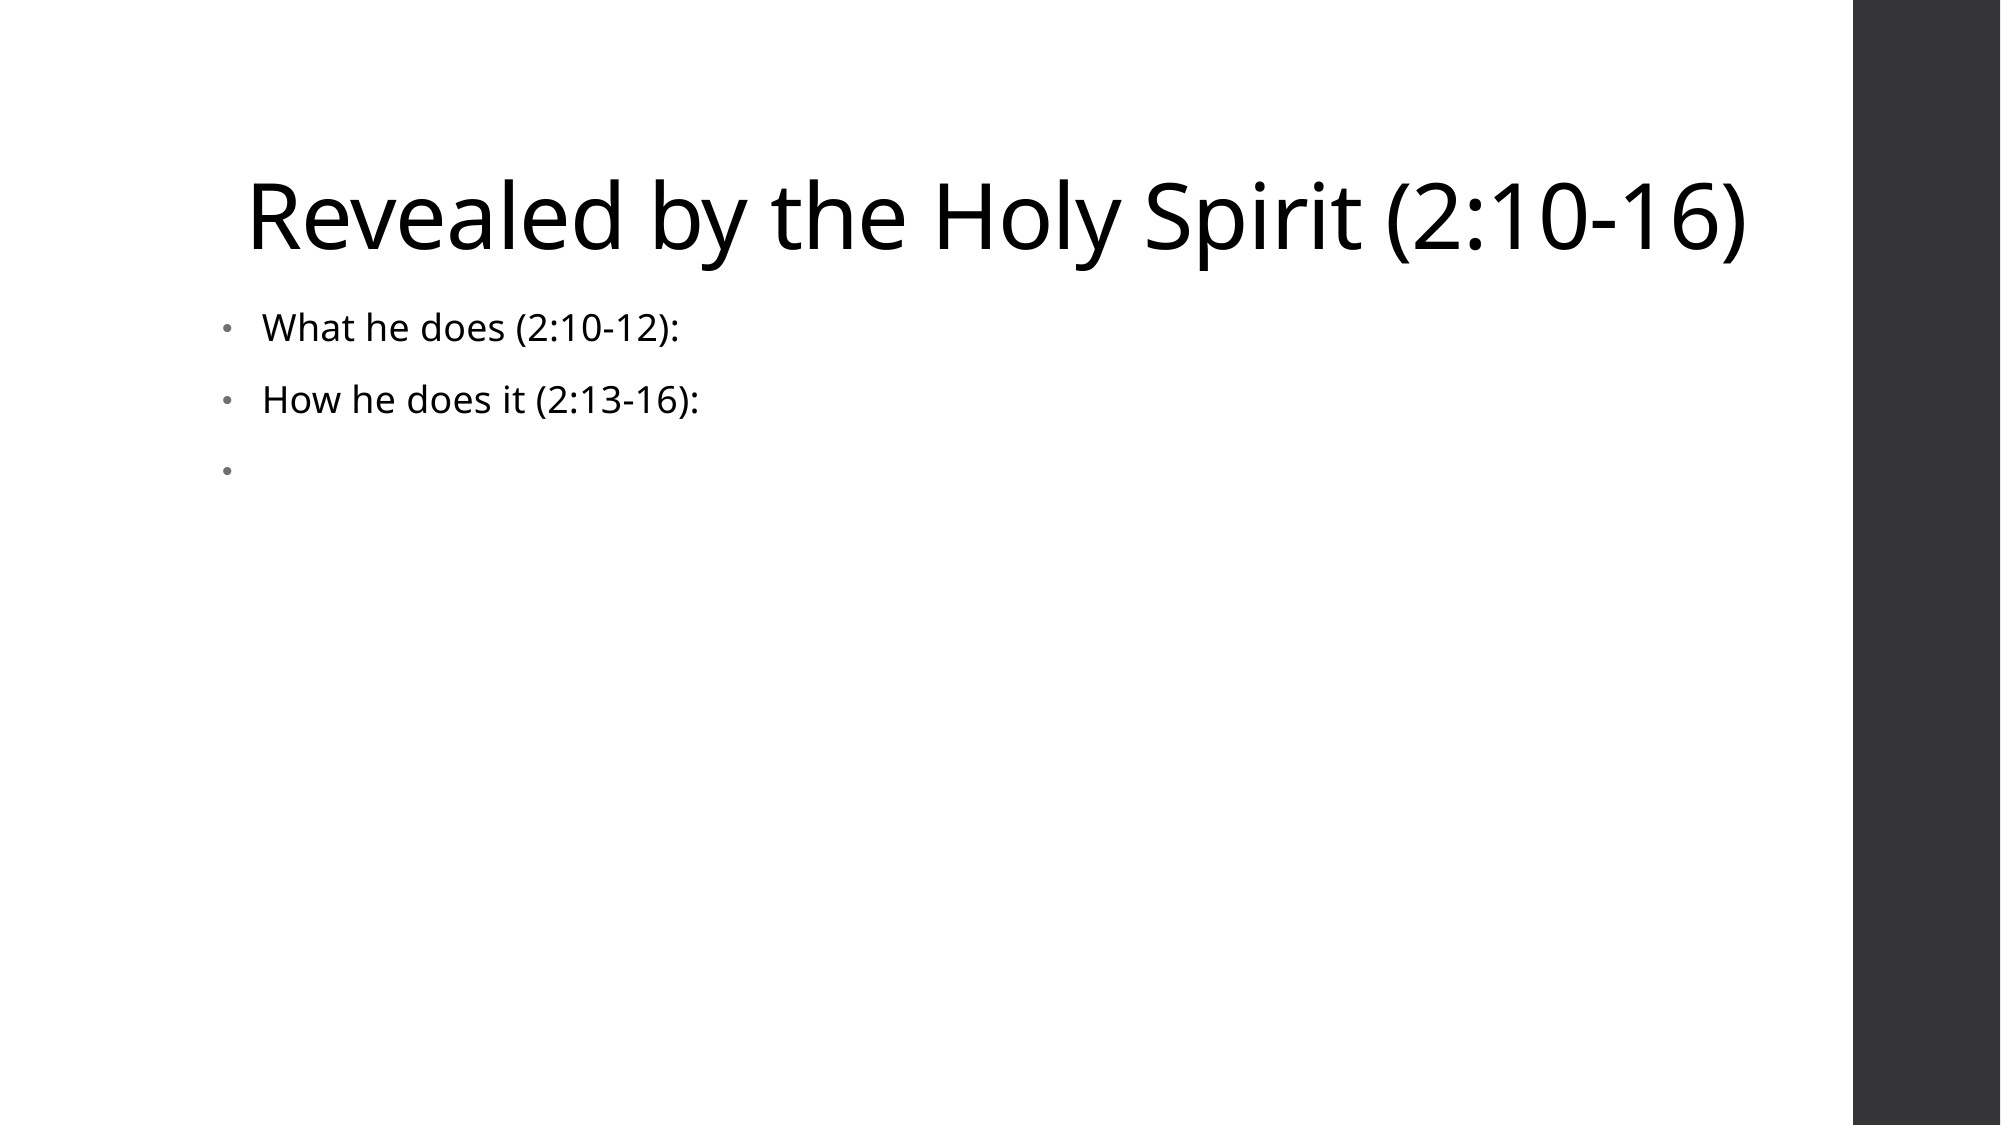

# Revealed by the Holy Spirit (2:10-16)
 What he does (2:10-12):
 How he does it (2:13-16):